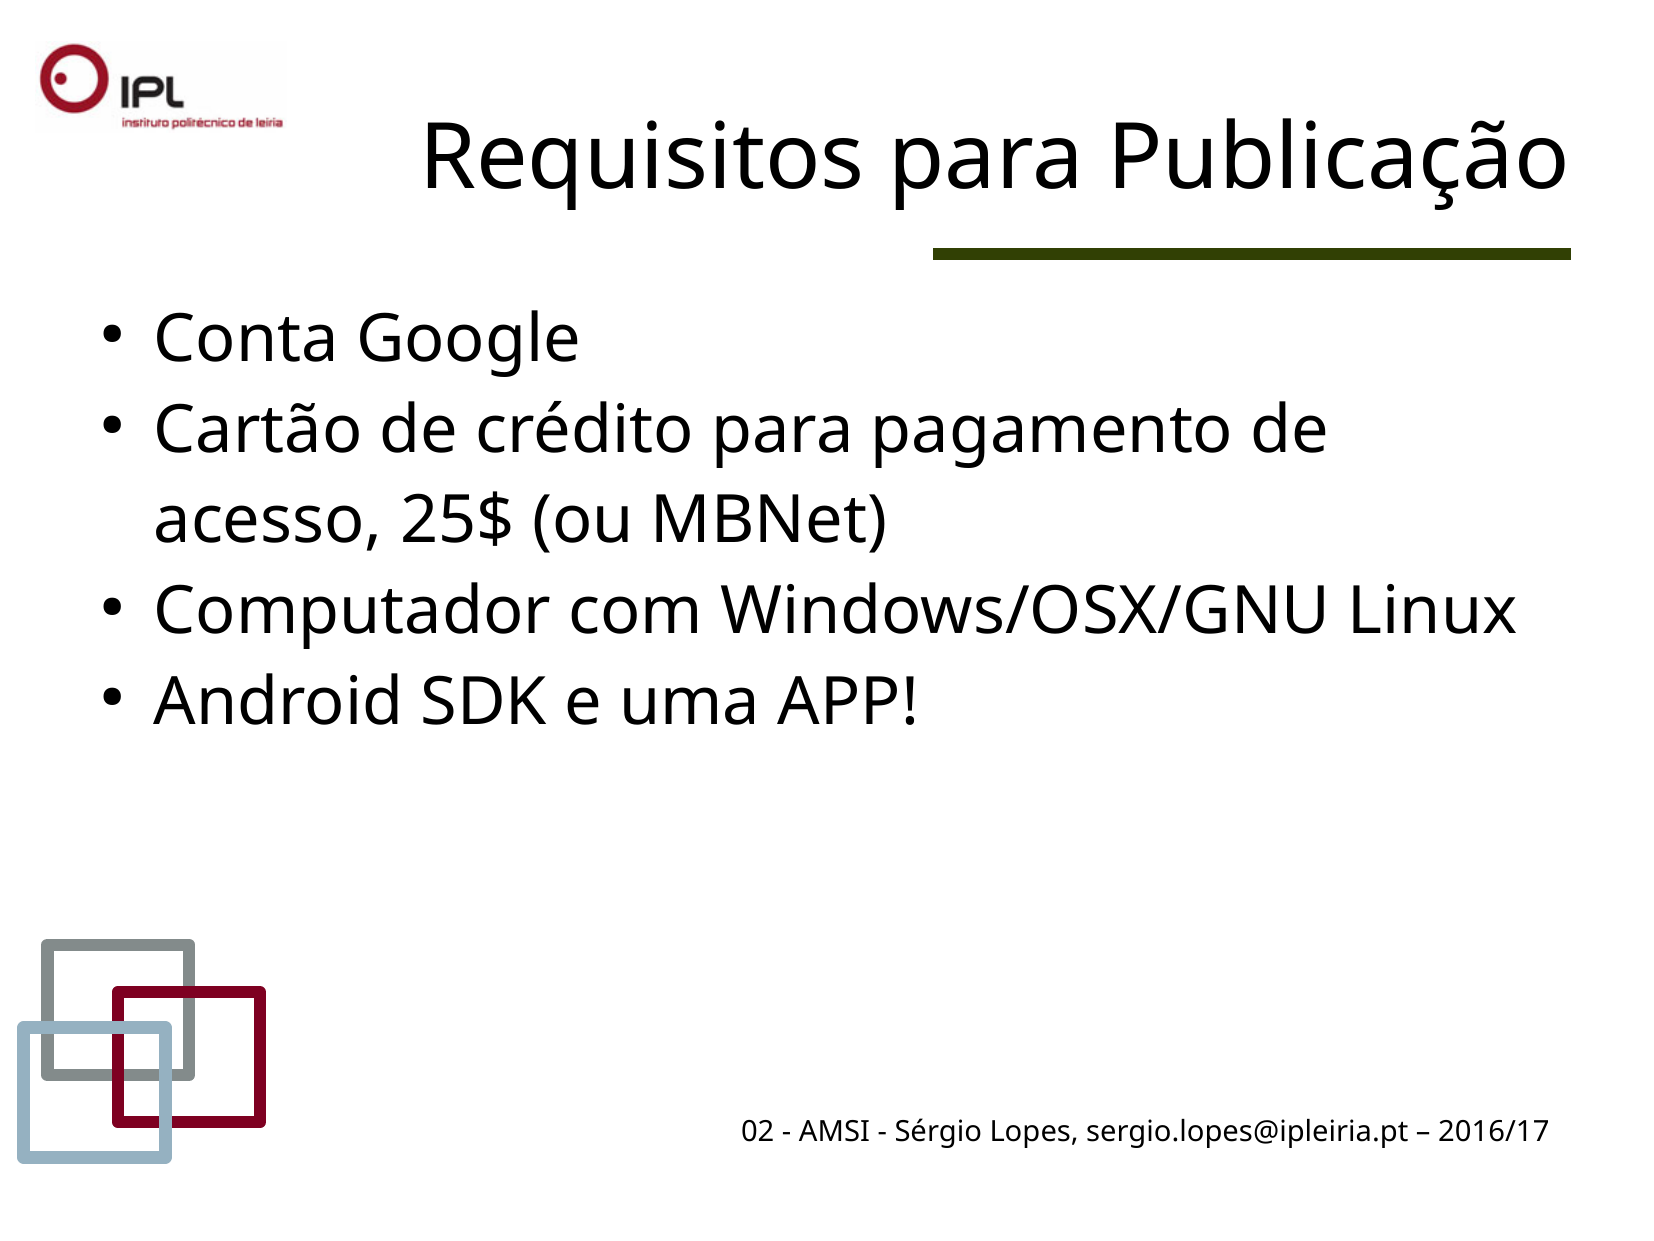

# Requisitos para Publicação
Conta Google
Cartão de crédito para pagamento de acesso, 25$ (ou MBNet)
Computador com Windows/OSX/GNU Linux
Android SDK e uma APP!
02 - AMSI - Sérgio Lopes, sergio.lopes@ipleiria.pt – 2016/17